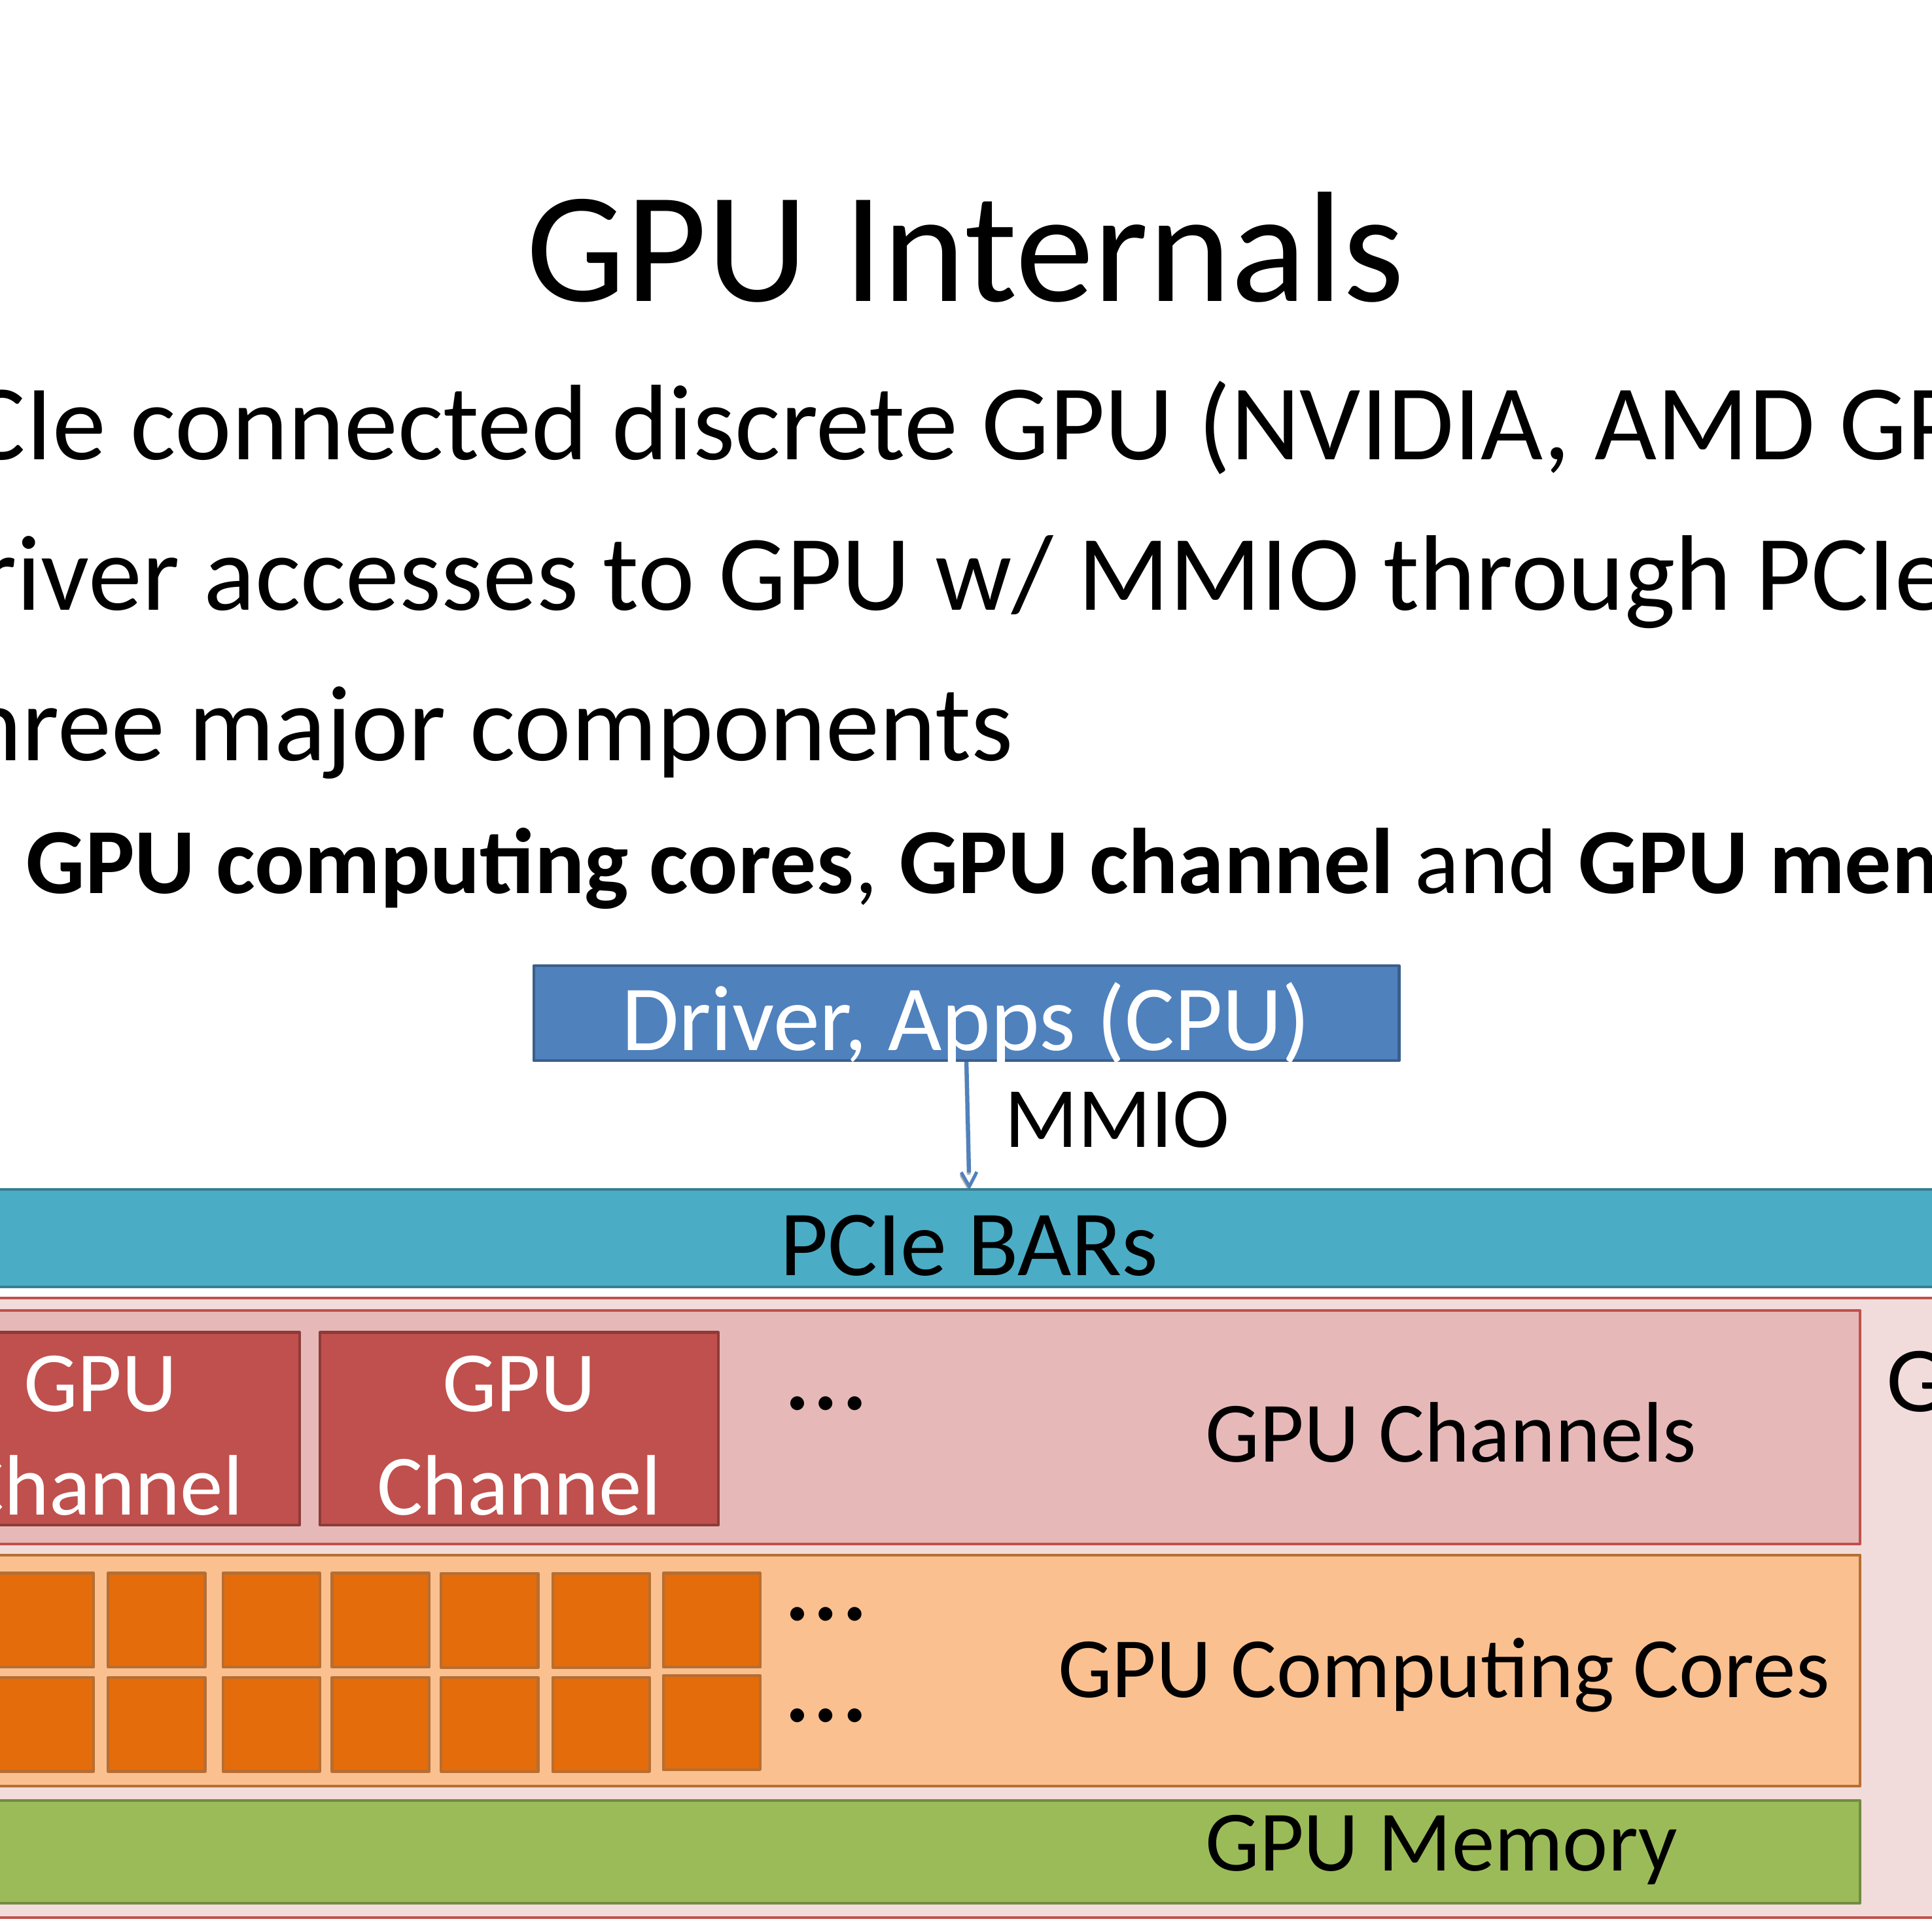

# GPU Internals
PCIe connected discrete GPU (NVIDIA, AMD GPU)
Driver accesses to GPU w/ MMIO through PCIe BARs
Three major components
GPU computing cores, GPU channel and GPU memory
Driver, Apps (CPU)
MMIO
PCIe BARs
…
GPU
Channel
GPU
Channel
GPU Channels
GPU
…
…
GPU Computing Cores
GPU Memory